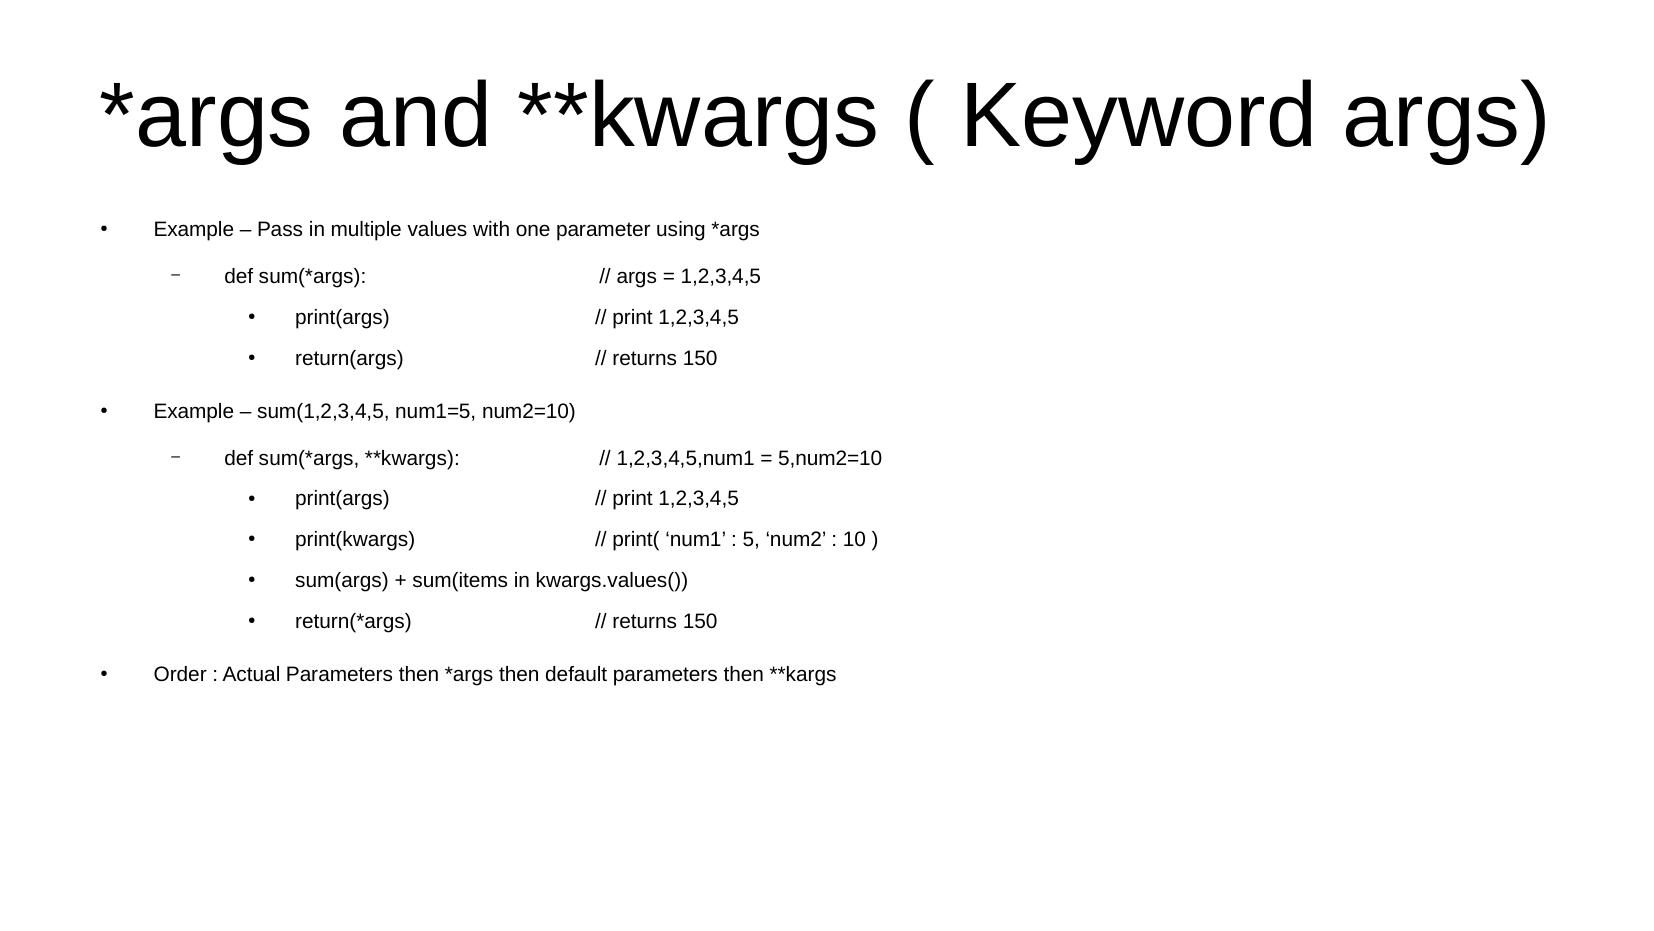

# *args and **kwargs ( Keyword args)
Example – Pass in multiple values with one parameter using *args
def sum(*args):				// args = 1,2,3,4,5
print(args)			// print 1,2,3,4,5
return(args)			// returns 150
Example – sum(1,2,3,4,5, num1=5, num2=10)
def sum(*args, **kwargs):		// 1,2,3,4,5,num1 = 5,num2=10
print(args)			// print 1,2,3,4,5
print(kwargs)			// print( ‘num1’ : 5, ‘num2’ : 10 )
sum(args) + sum(items in kwargs.values())
return(*args)			// returns 150
Order : Actual Parameters then *args then default parameters then **kargs